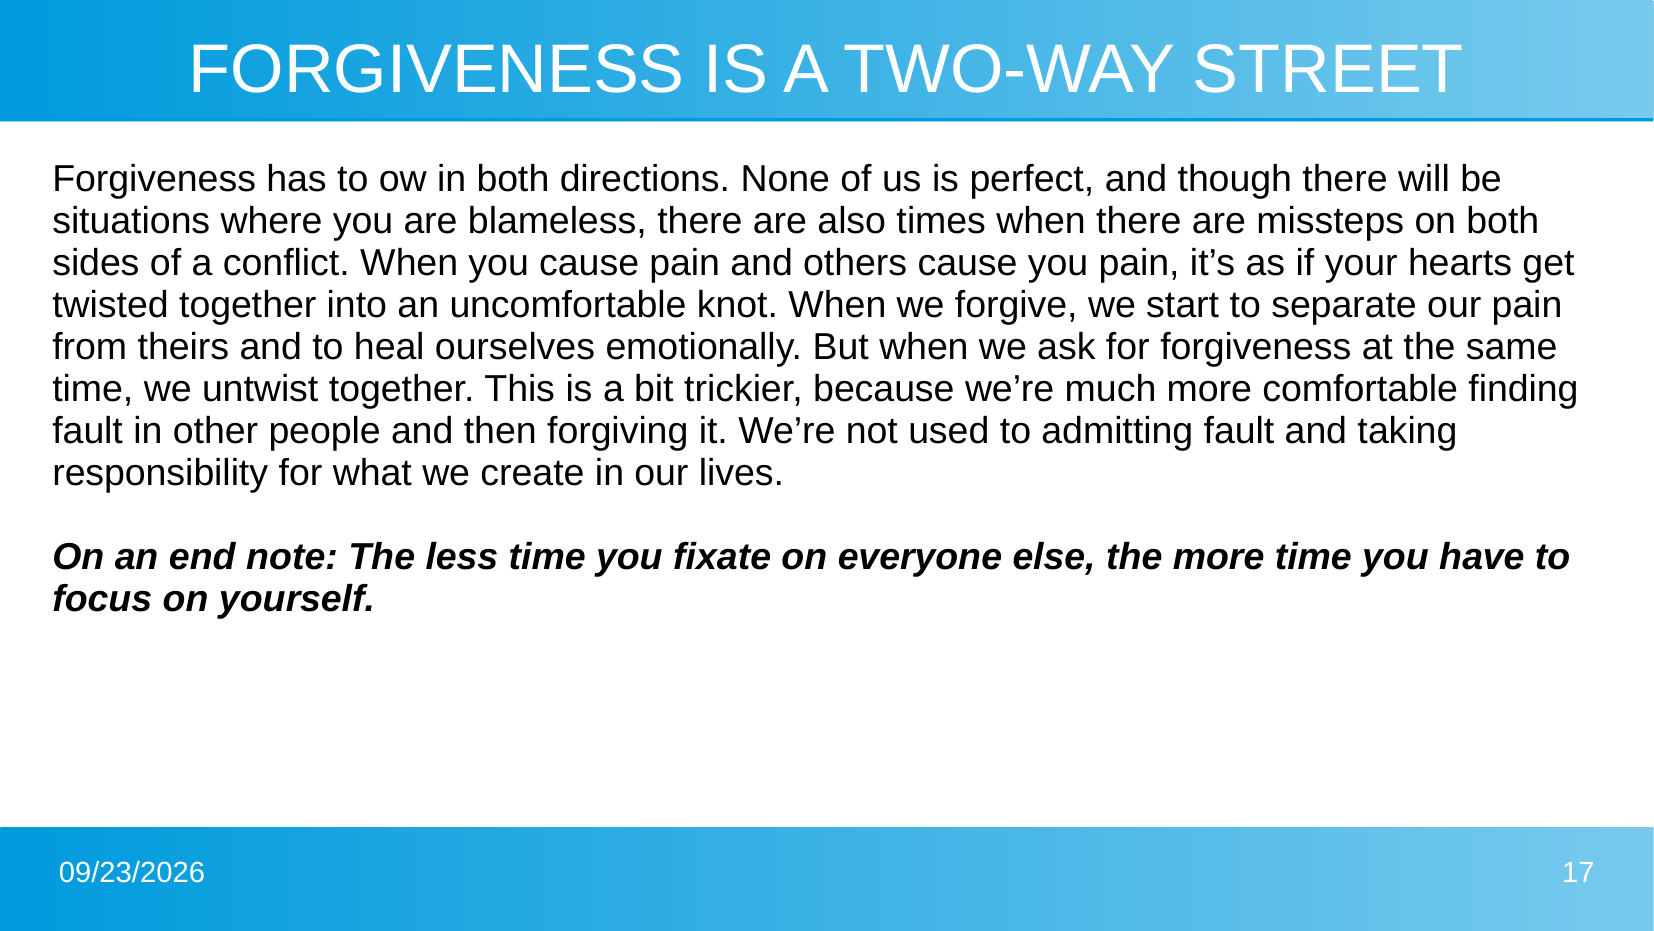

# FORGIVENESS IS A TWO-WAY STREET
Forgiveness has to ow in both directions. None of us is perfect, and though there will be situations where you are blameless, there are also times when there are missteps on both sides of a conflict. When you cause pain and others cause you pain, it’s as if your hearts get twisted together into an uncomfortable knot. When we forgive, we start to separate our pain from theirs and to heal ourselves emotionally. But when we ask for forgiveness at the same time, we untwist together. This is a bit trickier, because we’re much more comfortable finding fault in other people and then forgiving it. We’re not used to admitting fault and taking responsibility for what we create in our lives.
On an end note: The less time you fixate on everyone else, the more time you have to focus on yourself.
17